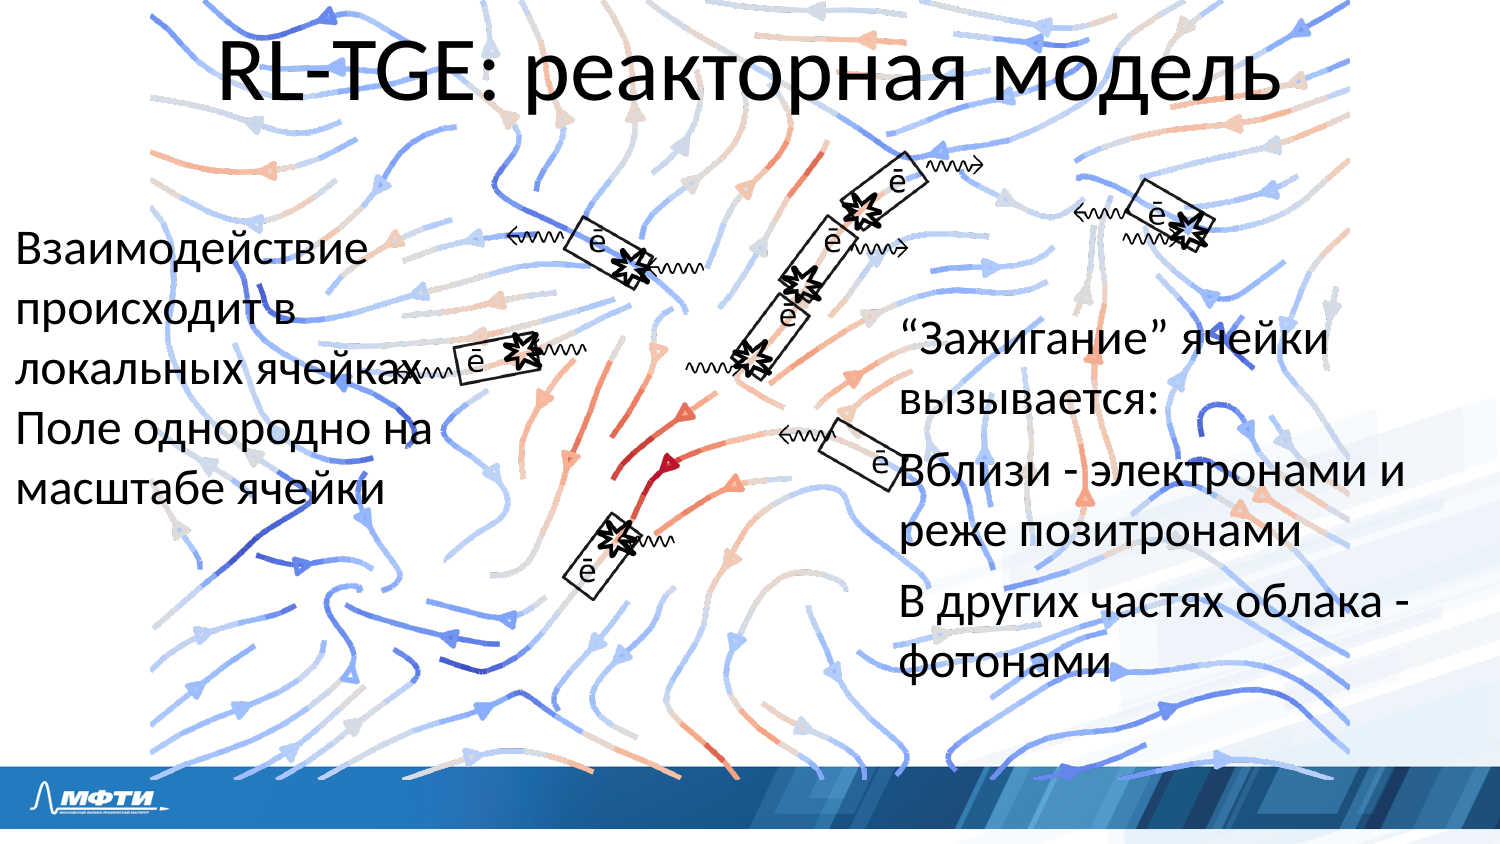

# RL-TGE: реакторная модель
Взаимодействие происходит в локальных ячейках
Поле однородно на масштабе ячейки
“Зажигание” ячейки вызывается:
Вблизи - электронами и реже позитронами
В других частях облака - фотонами